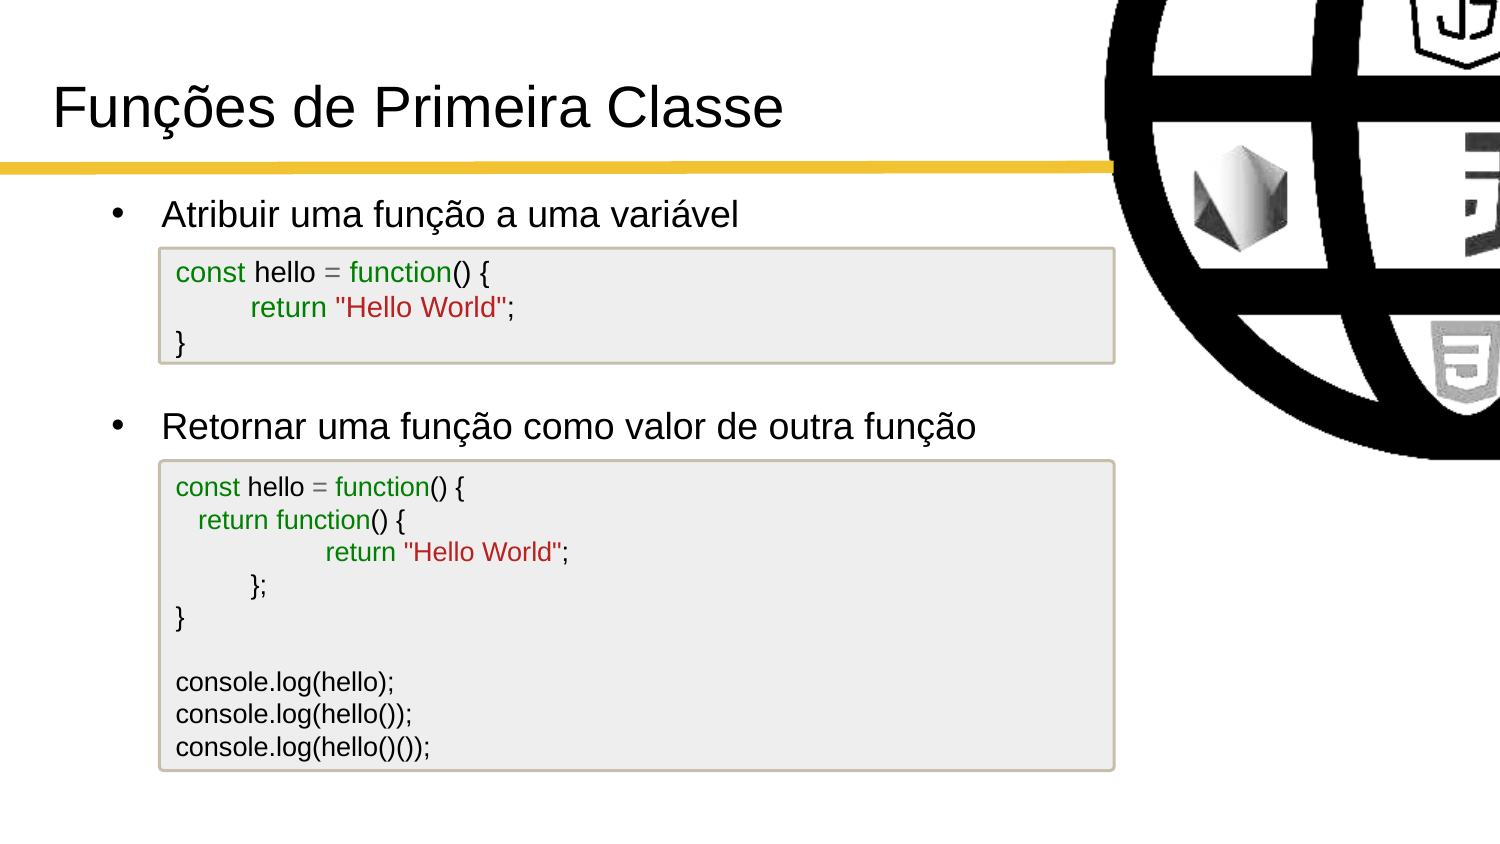

Funções de Primeira Classe
Atribuir uma função a uma variável
const hello = function() {
	return "Hello World";
}
Retornar uma função como valor de outra função
const hello = function() {
 return function() {
		return "Hello World";
	};
}
console.log(hello);
console.log(hello());
console.log(hello()());